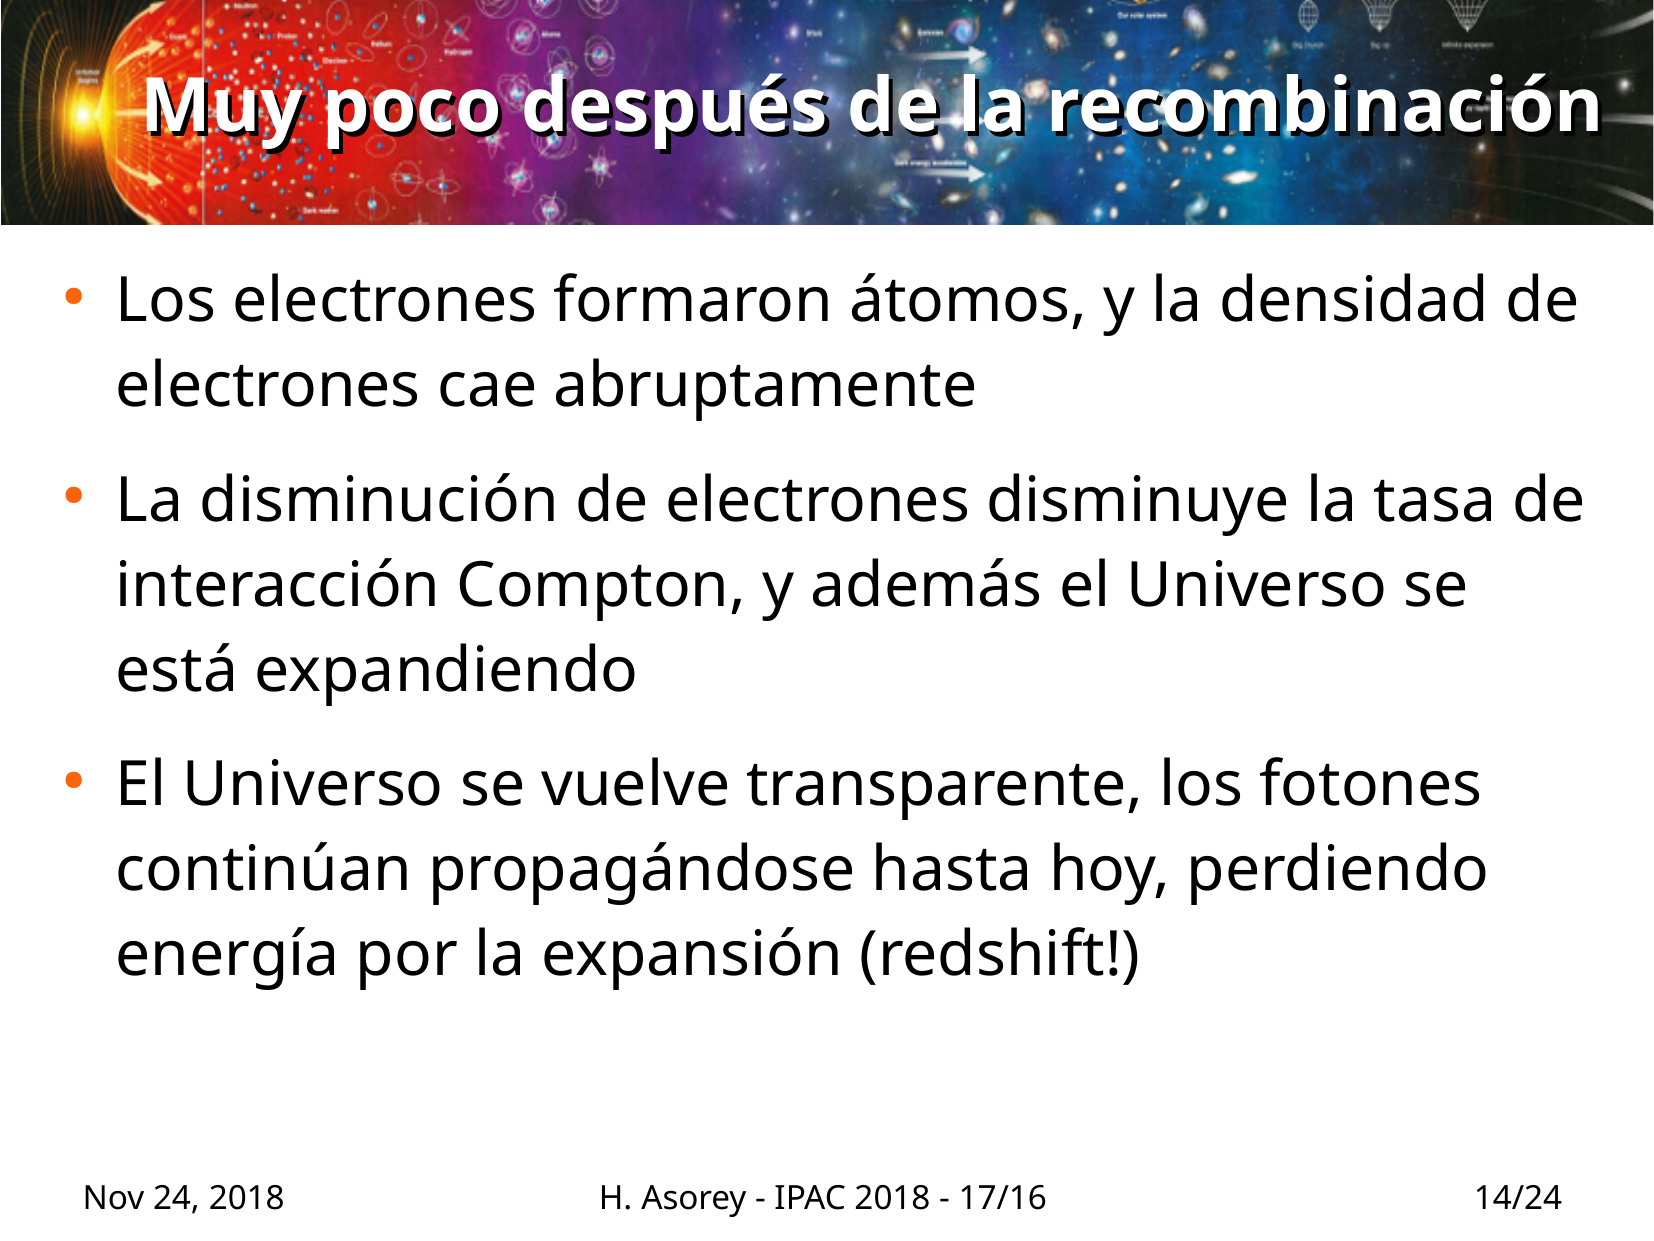

# Muy poco después de la recombinación
Los electrones formaron átomos, y la densidad de electrones cae abruptamente
La disminución de electrones disminuye la tasa de interacción Compton, y además el Universo se está expandiendo
El Universo se vuelve transparente, los fotones continúan propagándose hasta hoy, perdiendo energía por la expansión (redshift!)
Nov 24, 2018
H. Asorey - IPAC 2018 - 17/16
14